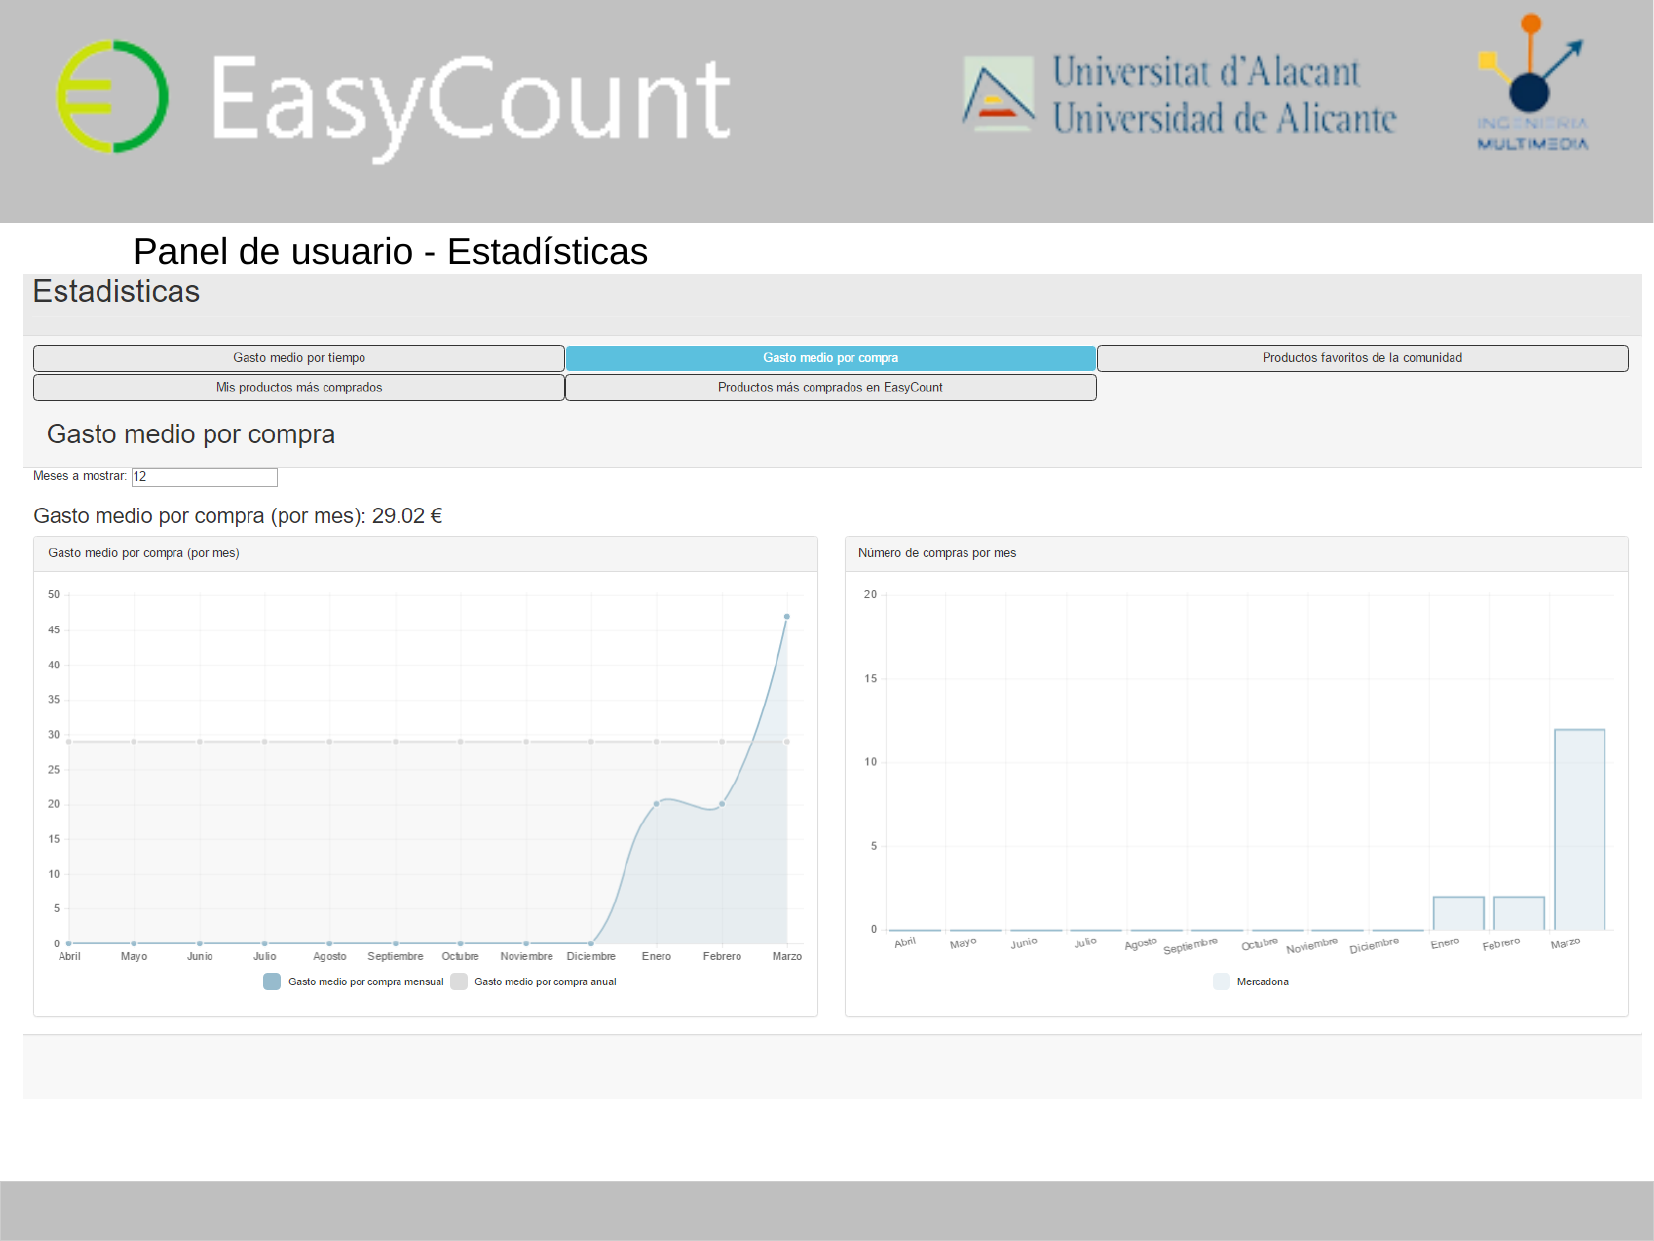

Panel de usuario - Estadísticas
Estado actual